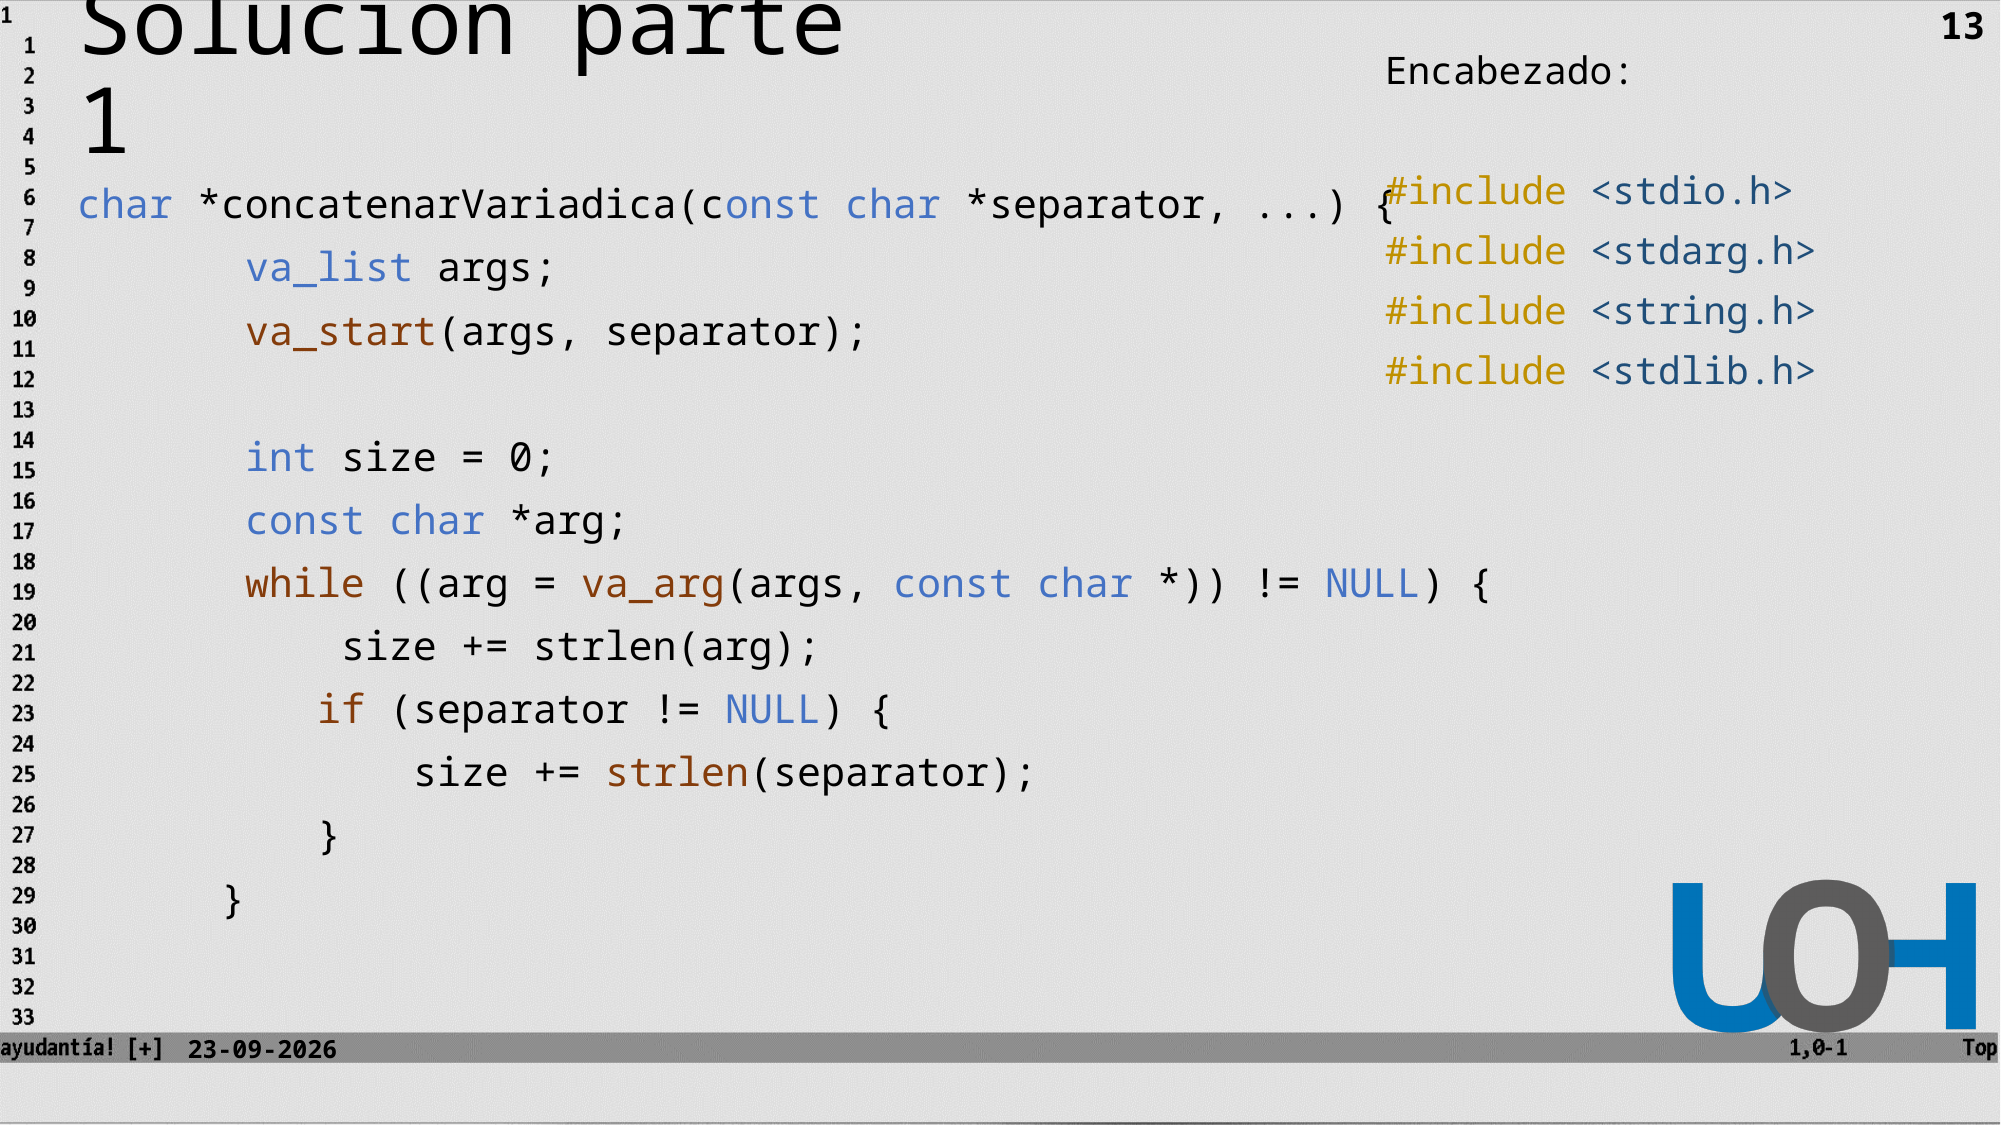

13
# Solución parte 1
Encabezado:
#include <stdio.h>
#include <stdarg.h>
#include <string.h>
#include <stdlib.h>
char *concatenarVariadica(const char *separator, ...) {
 va_list args;
 va_start(args, separator);
 int size = 0;
 const char *arg;
 while ((arg = va_arg(args, const char *)) != NULL) {
 size += strlen(arg);
 if (separator != NULL) {
 size += strlen(separator);
 }
 }